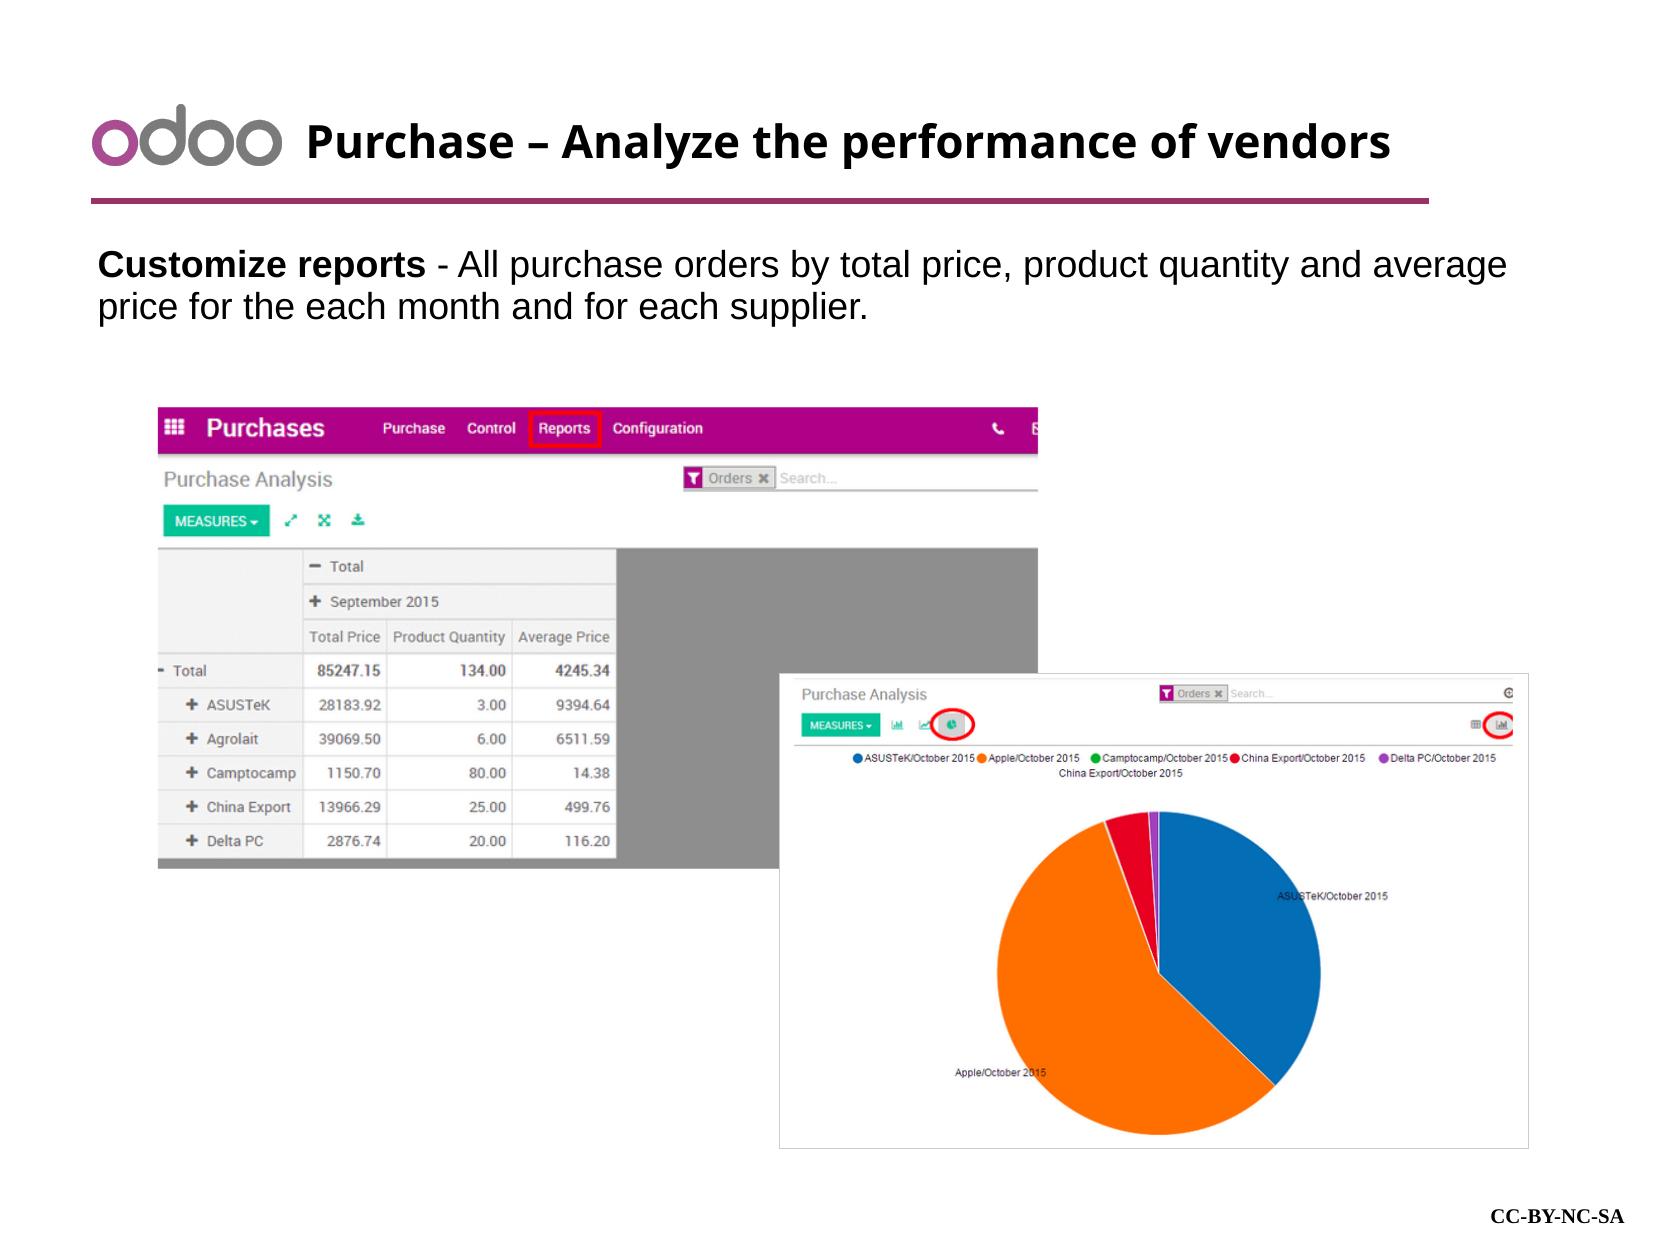

# Purchase – Analyze the performance of vendors
Customize reports - All purchase orders by total price, product quantity and average price for the each month and for each supplier.